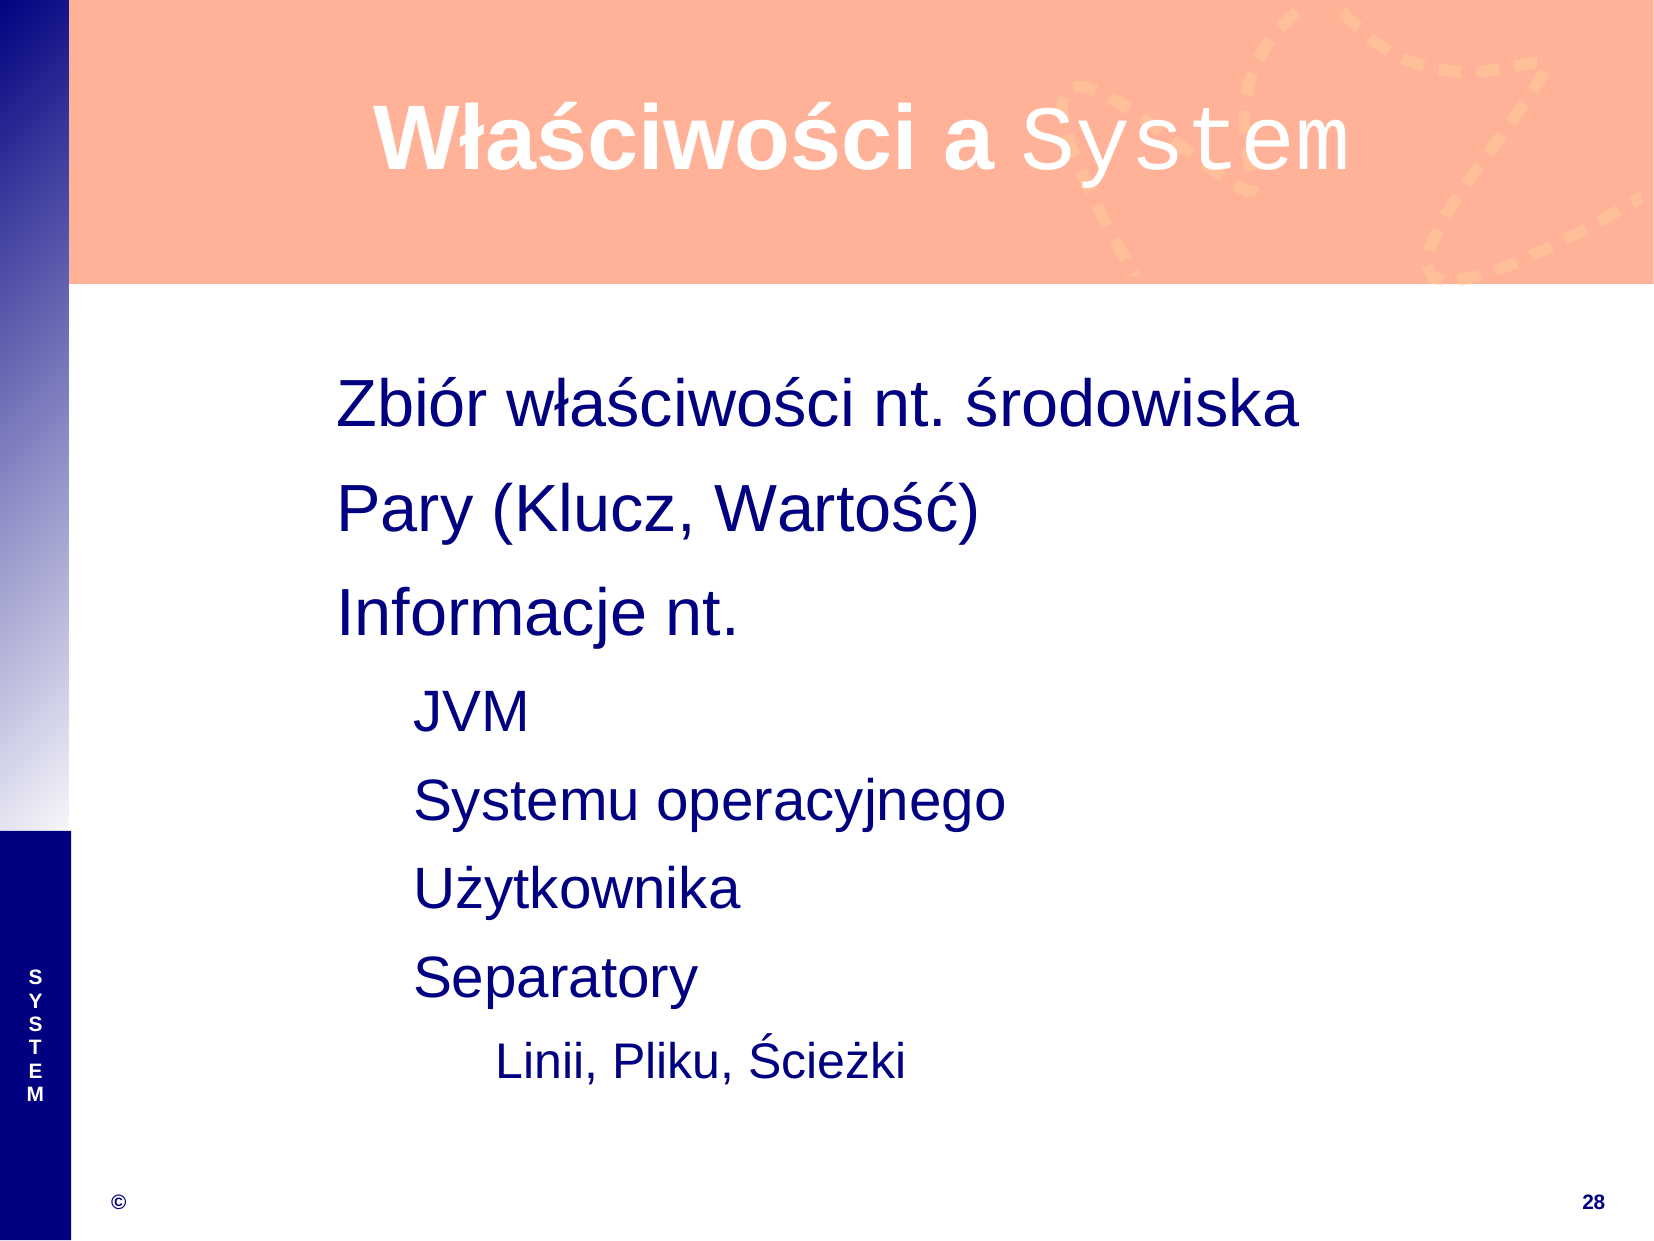

Właściwości a System
# Zbiór właściwości nt. środowiska
Pary (Klucz, Wartość)
Informacje nt.
JVM
Systemu operacyjnego
Użytkownika
Separatory
Linii, Pliku, Ścieżki
S
Y
S
T
E
M